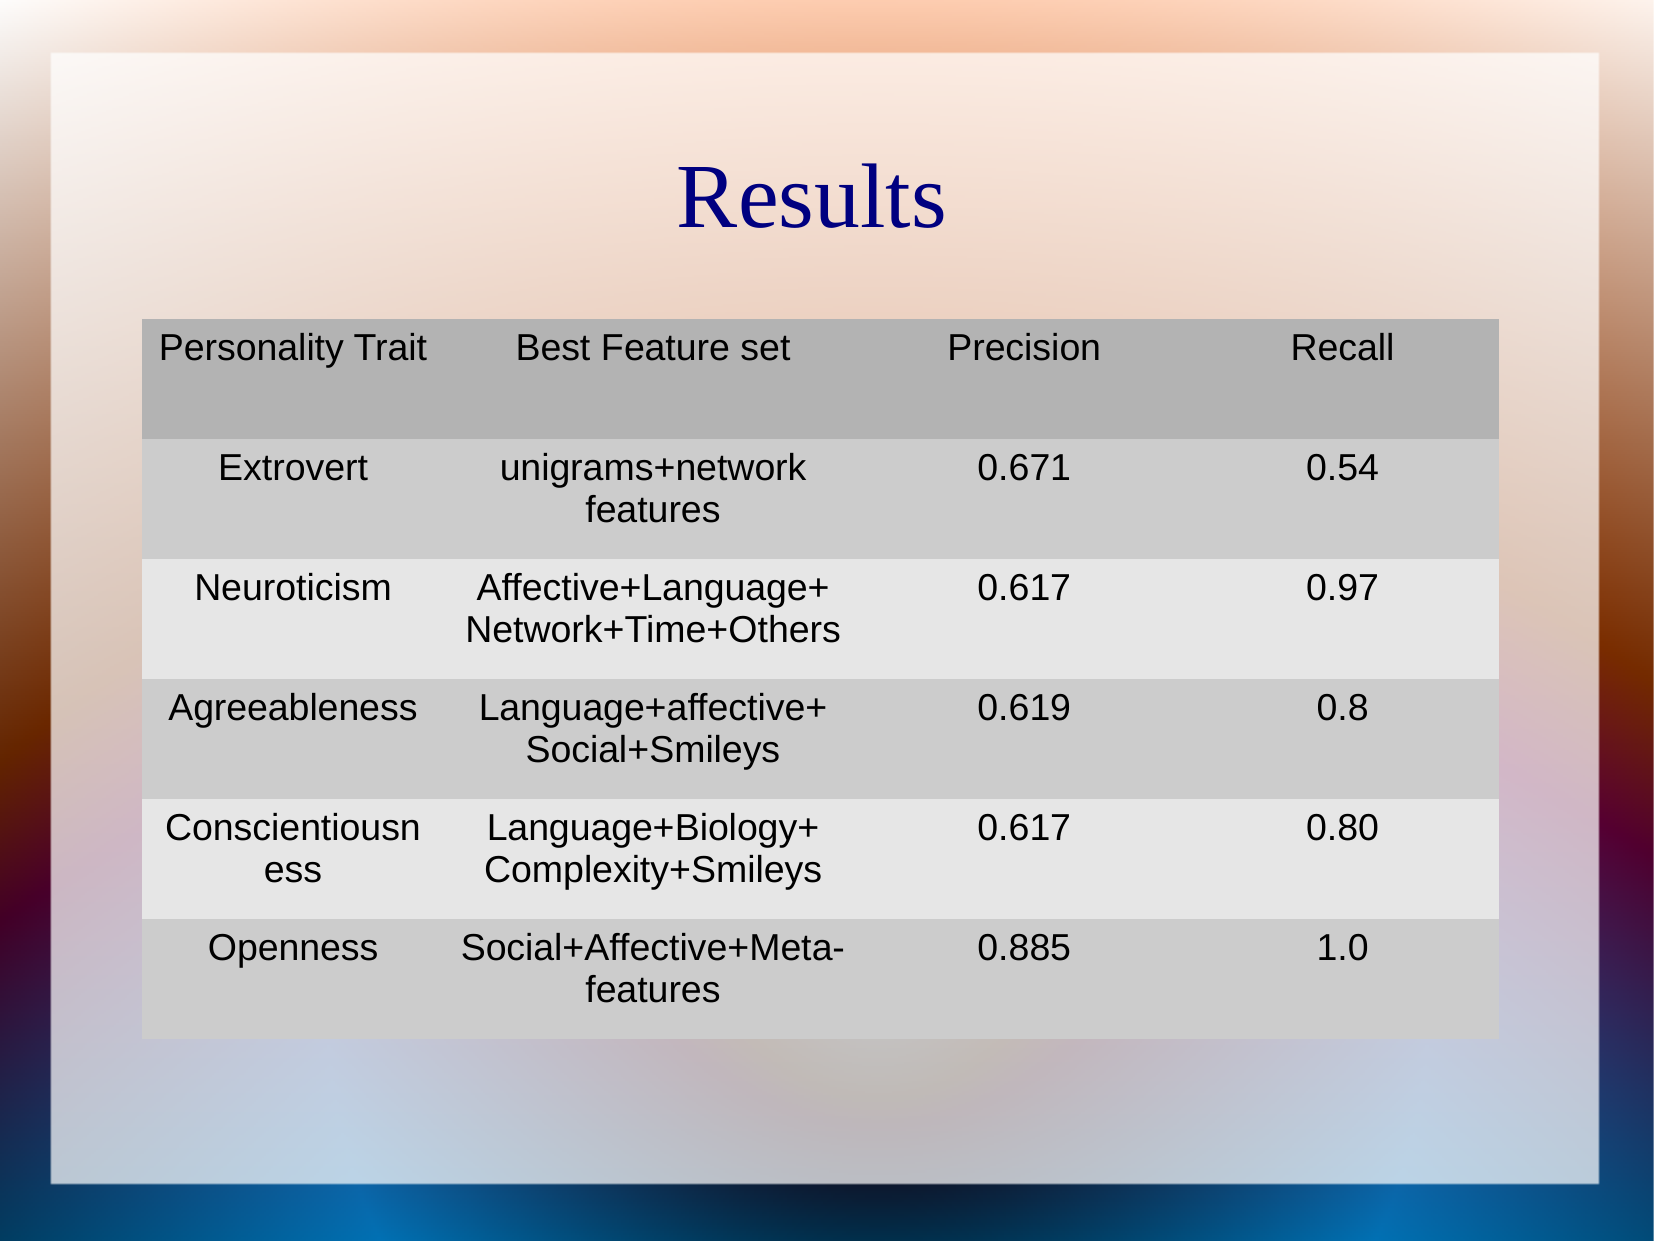

# Results
| Personality Trait | Best Feature set | Precision | Recall |
| --- | --- | --- | --- |
| Extrovert | unigrams+network features | 0.671 | 0.54 |
| Neuroticism | Affective+Language+ Network+Time+Others | 0.617 | 0.97 |
| Agreeableness | Language+affective+ Social+Smileys | 0.619 | 0.8 |
| Conscientiousness | Language+Biology+ Complexity+Smileys | 0.617 | 0.80 |
| Openness | Social+Affective+Meta-features | 0.885 | 1.0 |